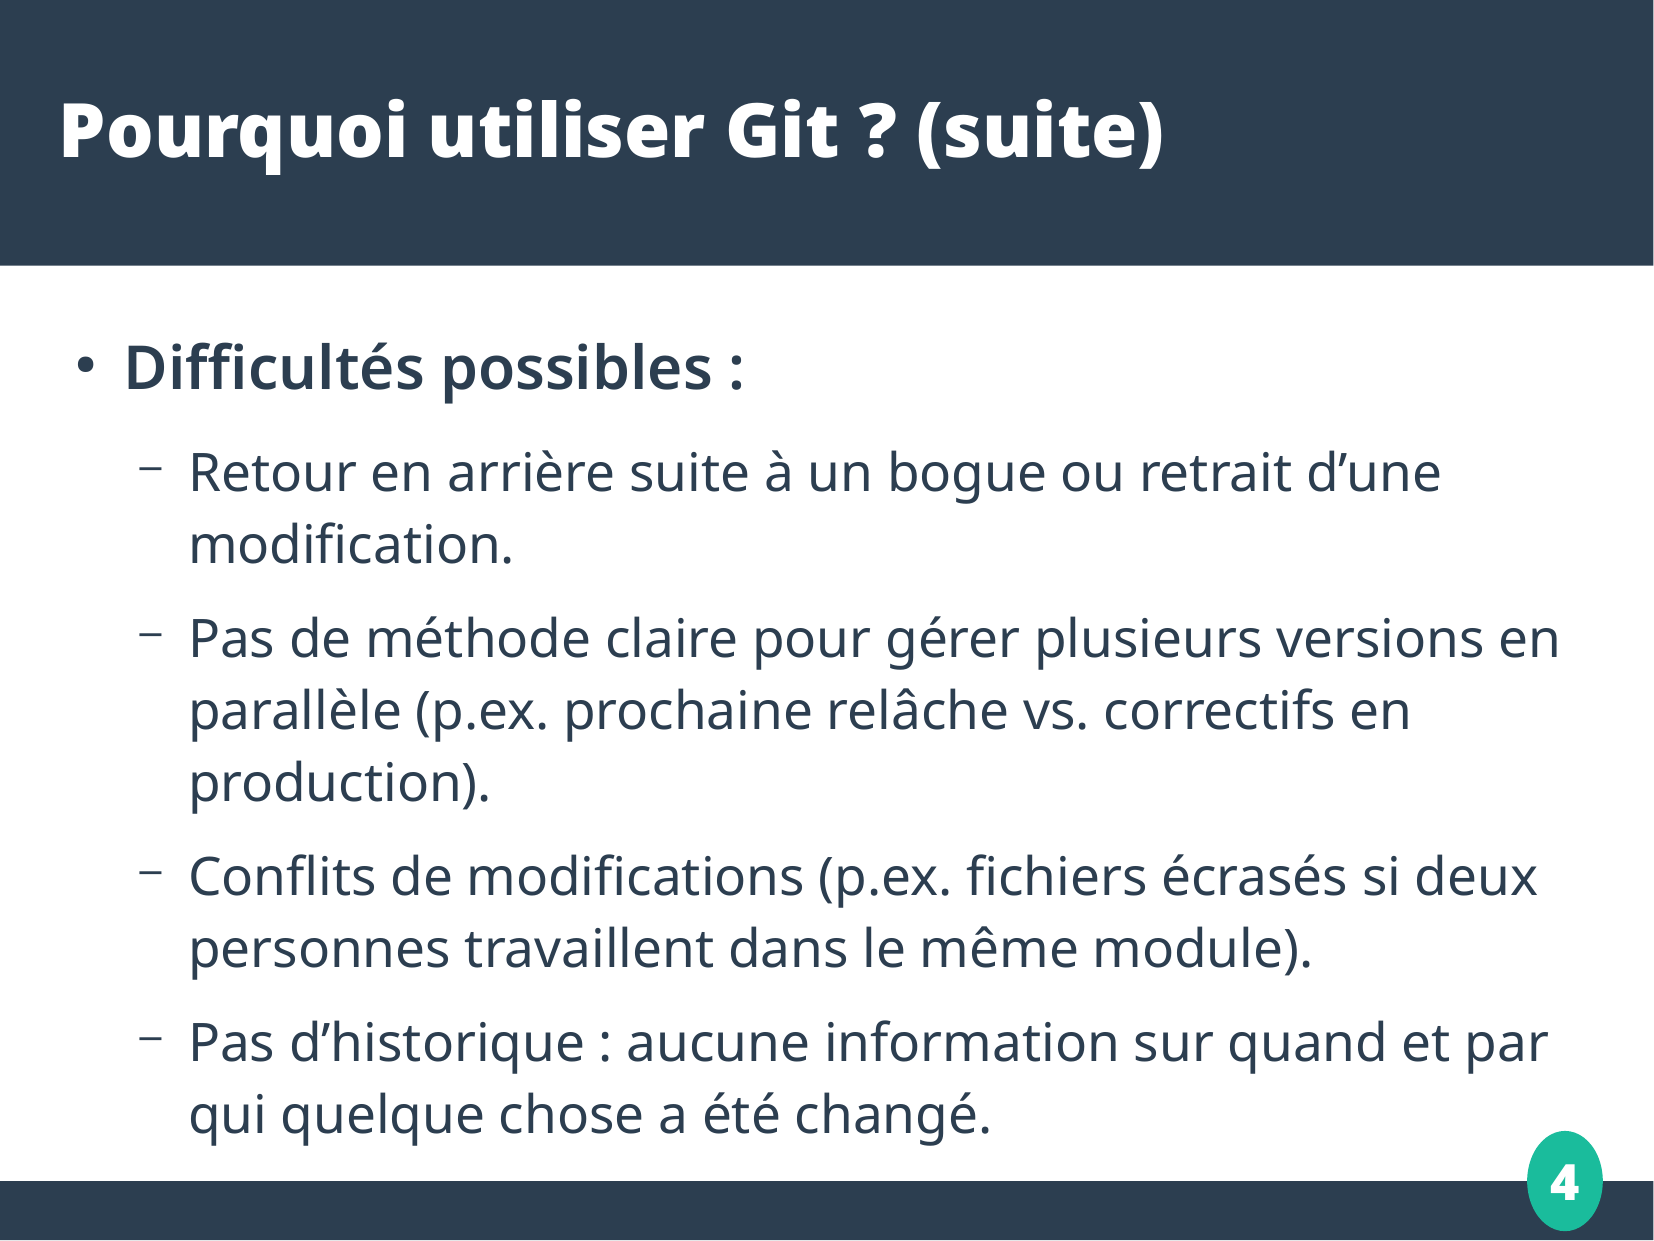

# Pourquoi utiliser Git ? (suite)
Difficultés possibles :
Retour en arrière suite à un bogue ou retrait d’une modification.
Pas de méthode claire pour gérer plusieurs versions en parallèle (p.ex. prochaine relâche vs. correctifs en production).
Conflits de modifications (p.ex. fichiers écrasés si deux personnes travaillent dans le même module).
Pas d’historique : aucune information sur quand et par qui quelque chose a été changé.